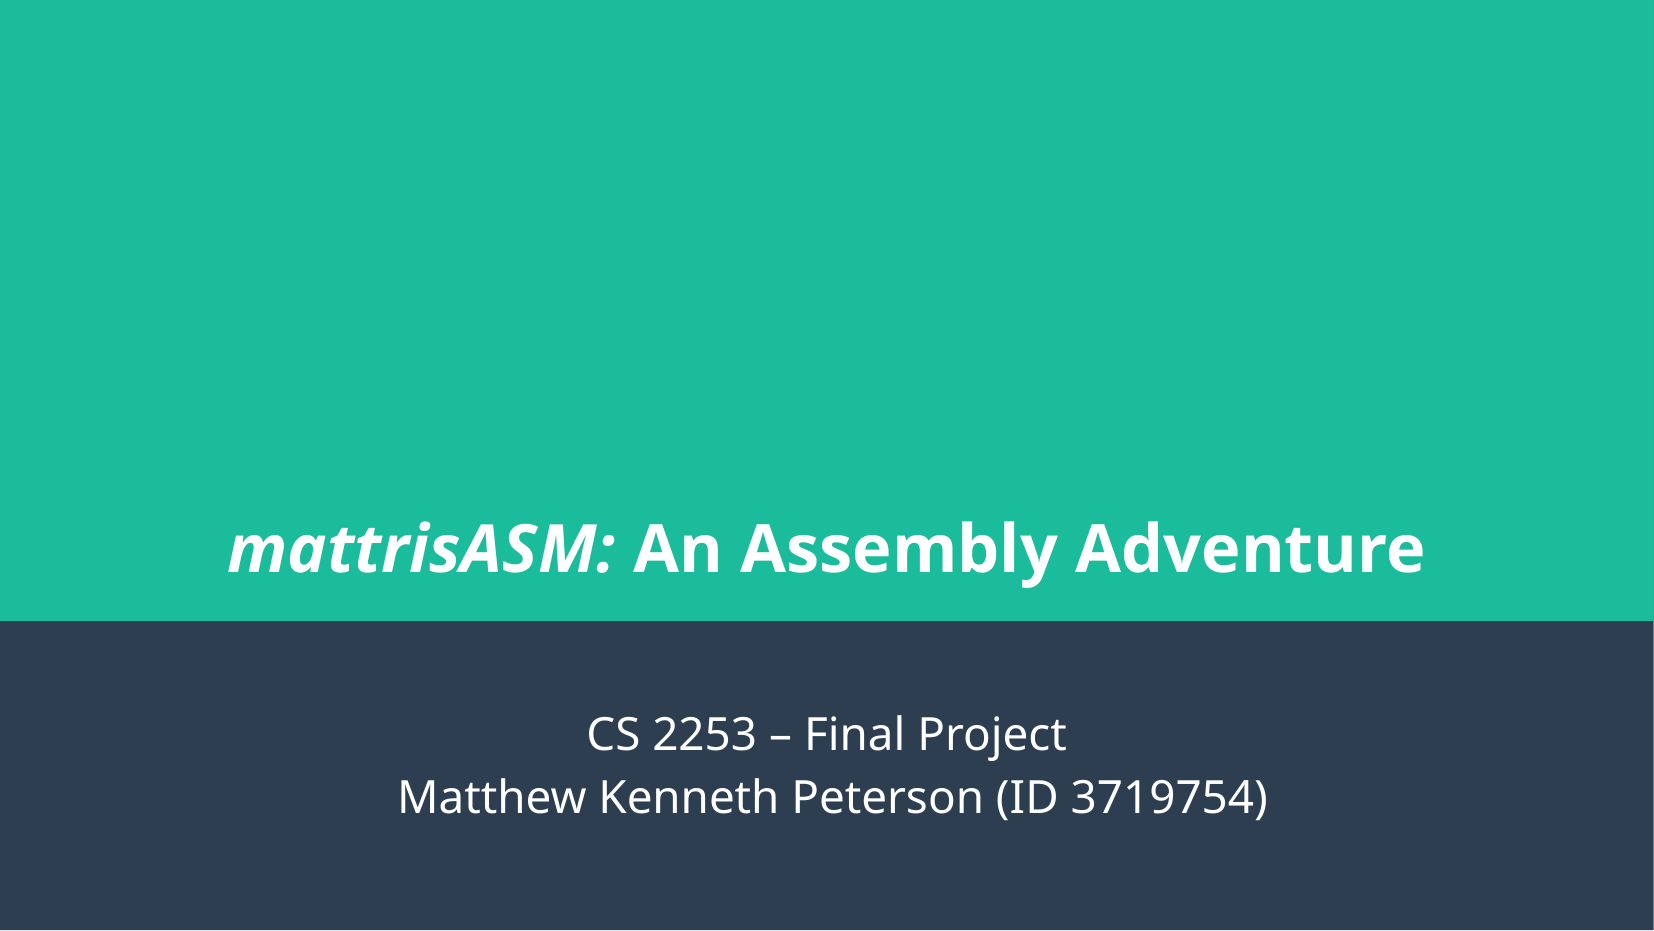

# mattrisASM: An Assembly Adventure
CS 2253 – Final Project
 Matthew Kenneth Peterson (ID 3719754)